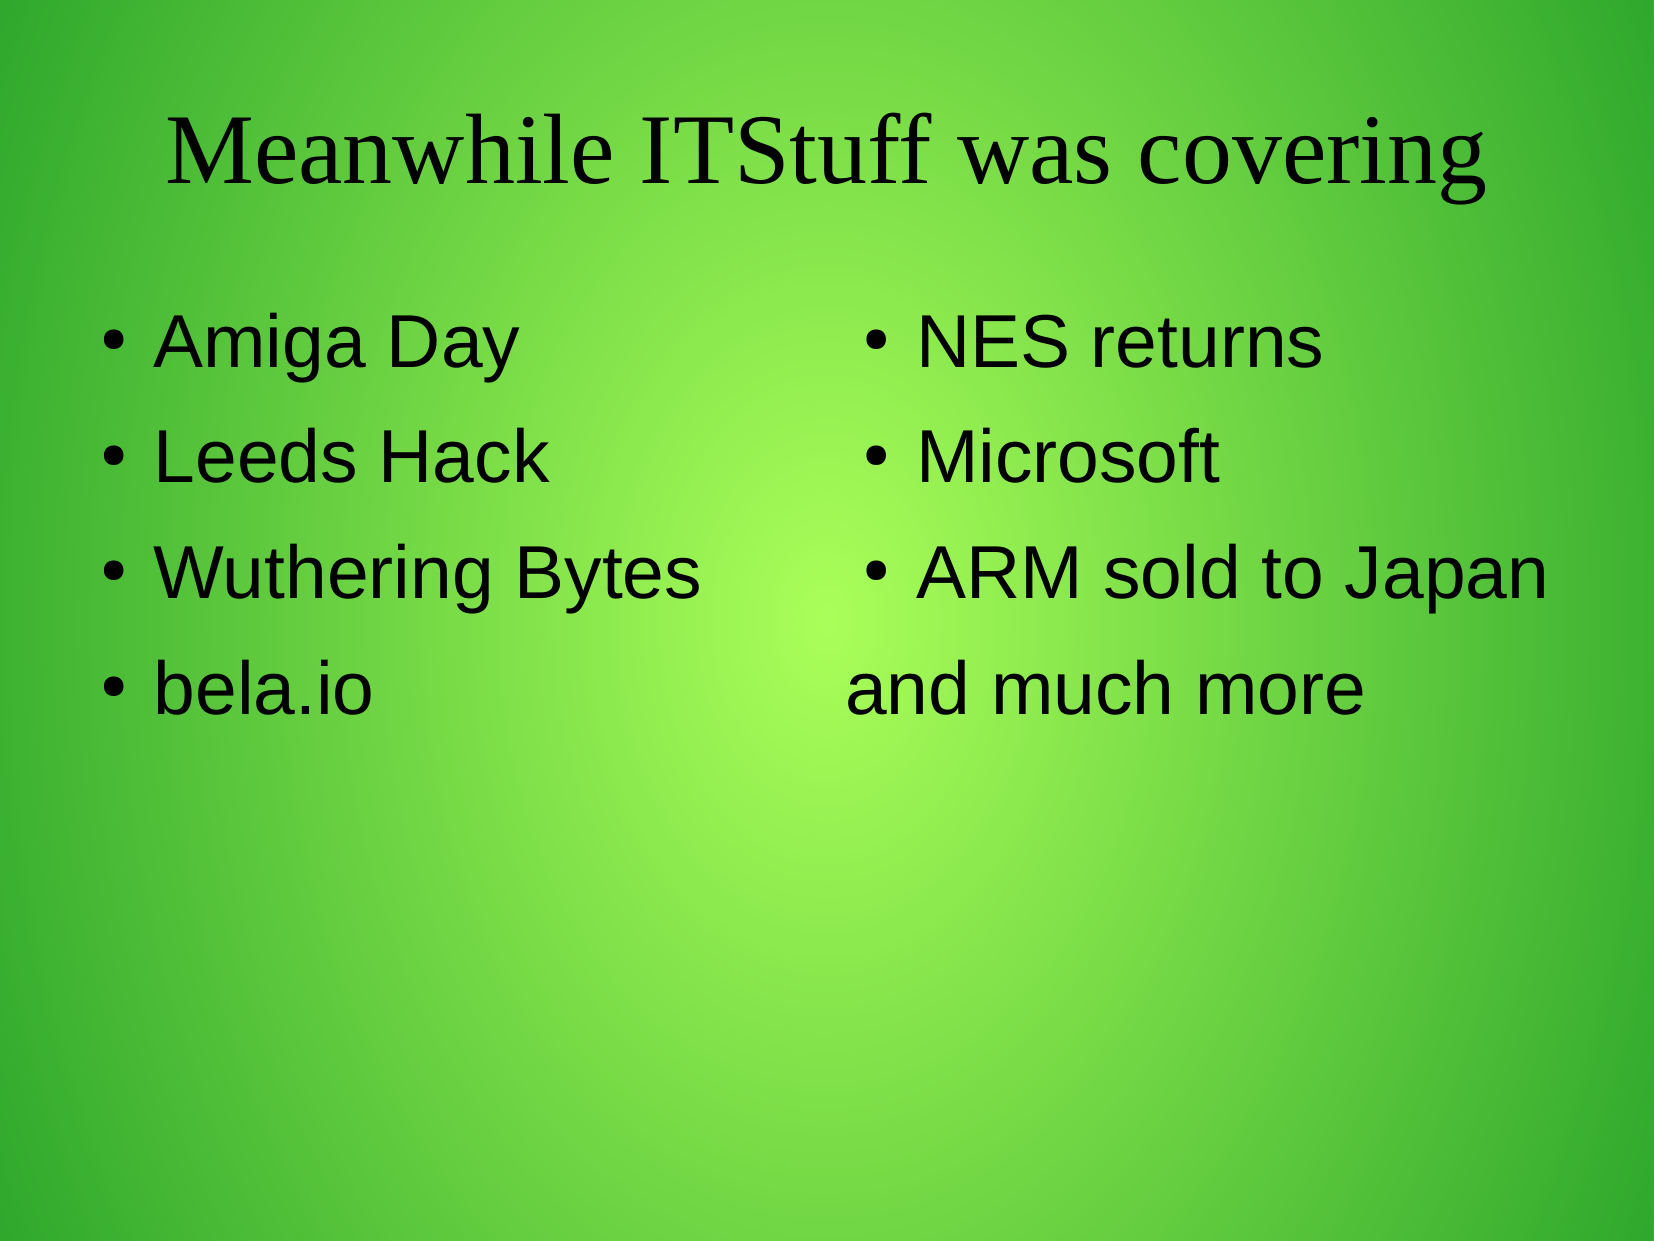

# Meanwhile ITStuff was covering
Amiga Day
Leeds Hack
Wuthering Bytes
bela.io
NES returns
Microsoft
ARM sold to Japan
and much more